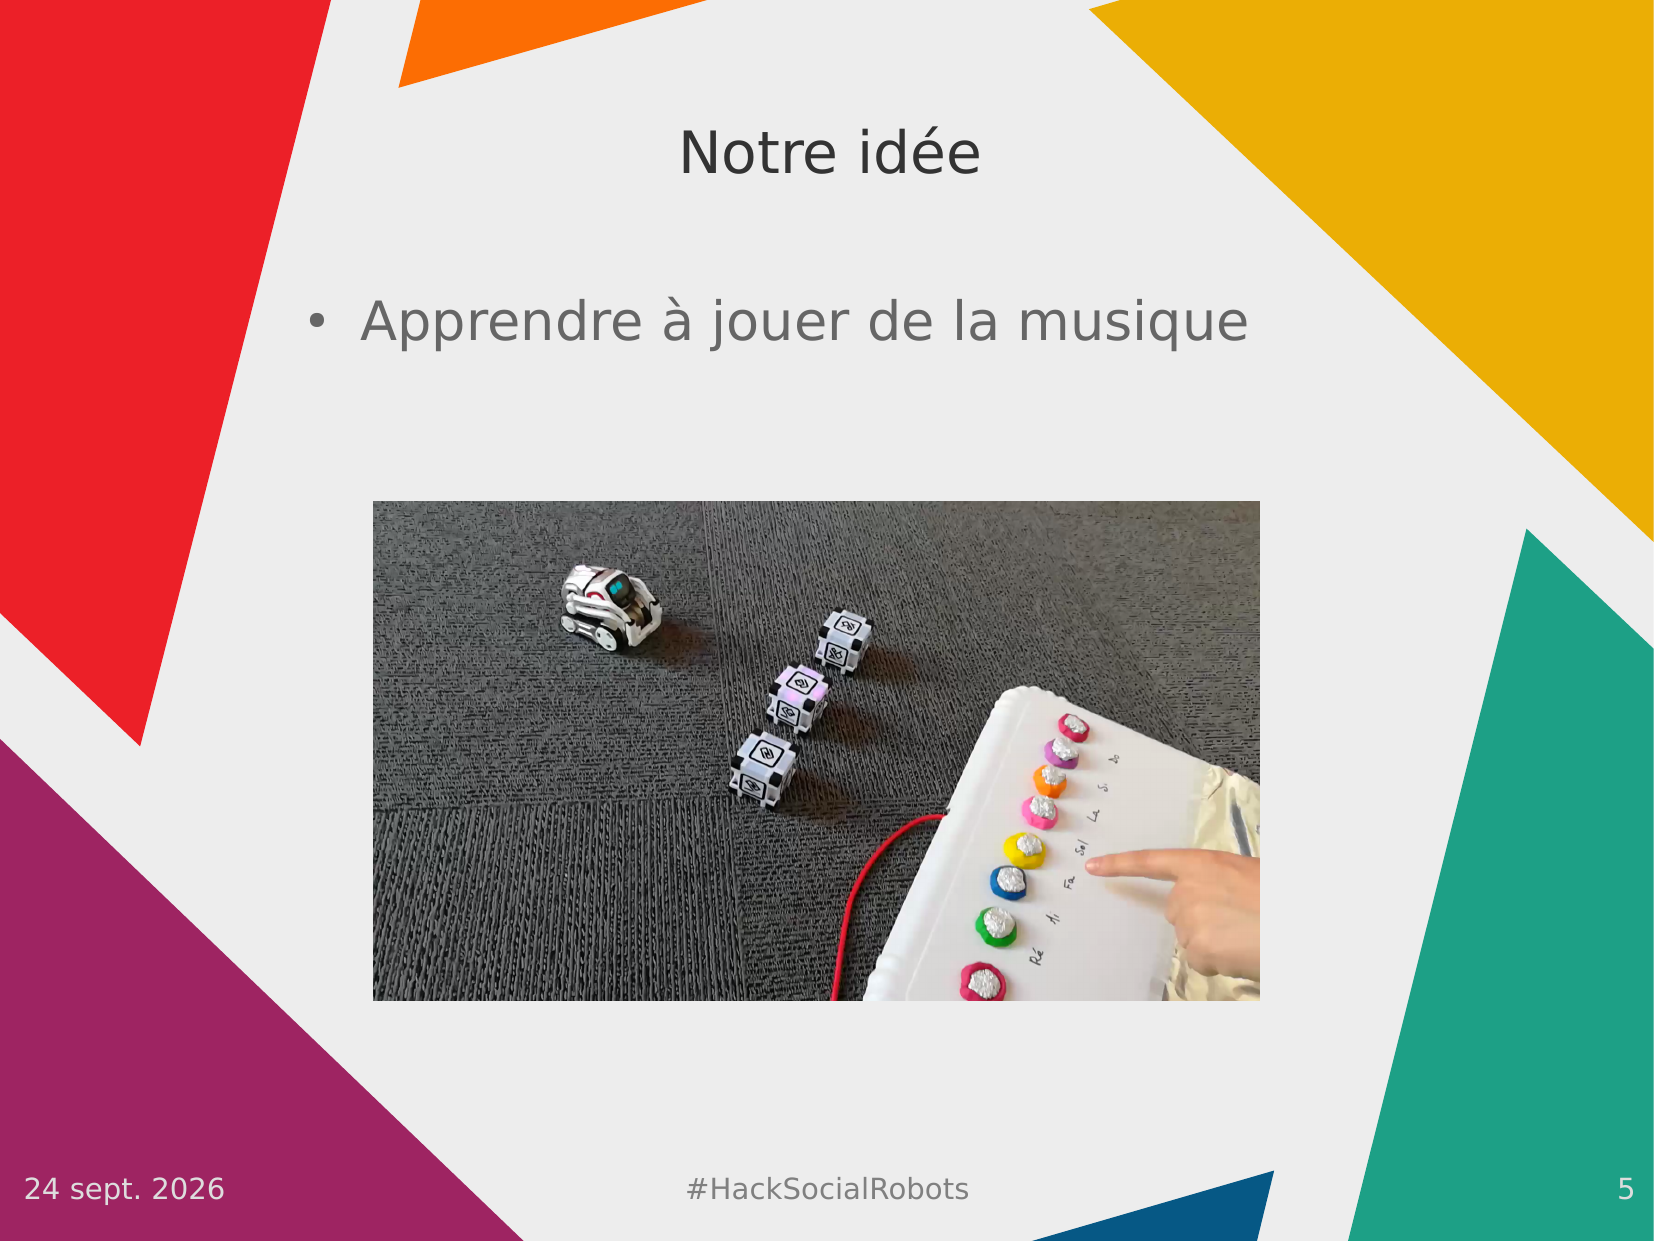

# Notre idée
Apprendre à jouer de la musique
#HackSocialRobots
5